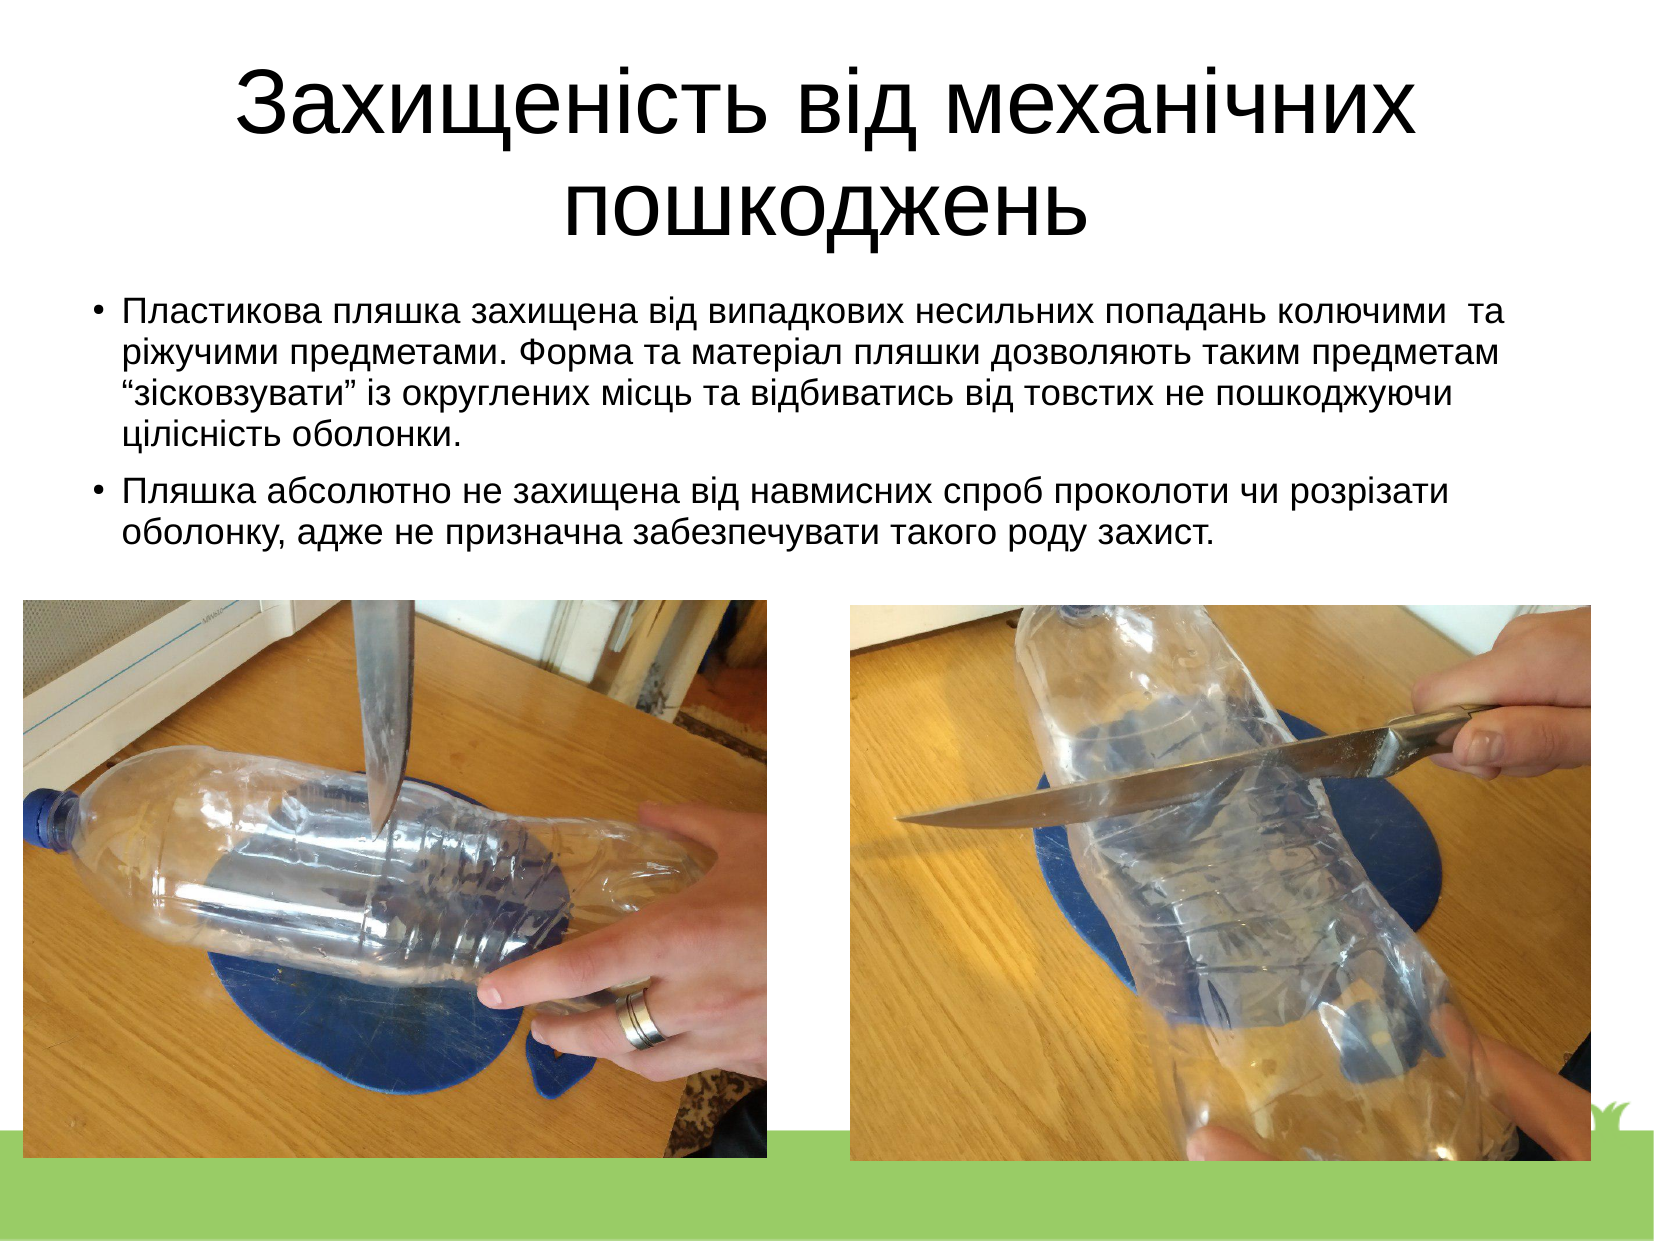

# Захищеність від механічних пошкоджень
Пластикова пляшка захищена від випадкових несильних попадань колючими та ріжучими предметами. Форма та матеріал пляшки дозволяють таким предметам “зісковзувати” із округлених місць та відбиватись від товстих не пошкоджуючи цілісність оболонки.
Пляшка абсолютно не захищена від навмисних спроб проколоти чи розрізати оболонку, адже не призначна забезпечувати такого роду захист.